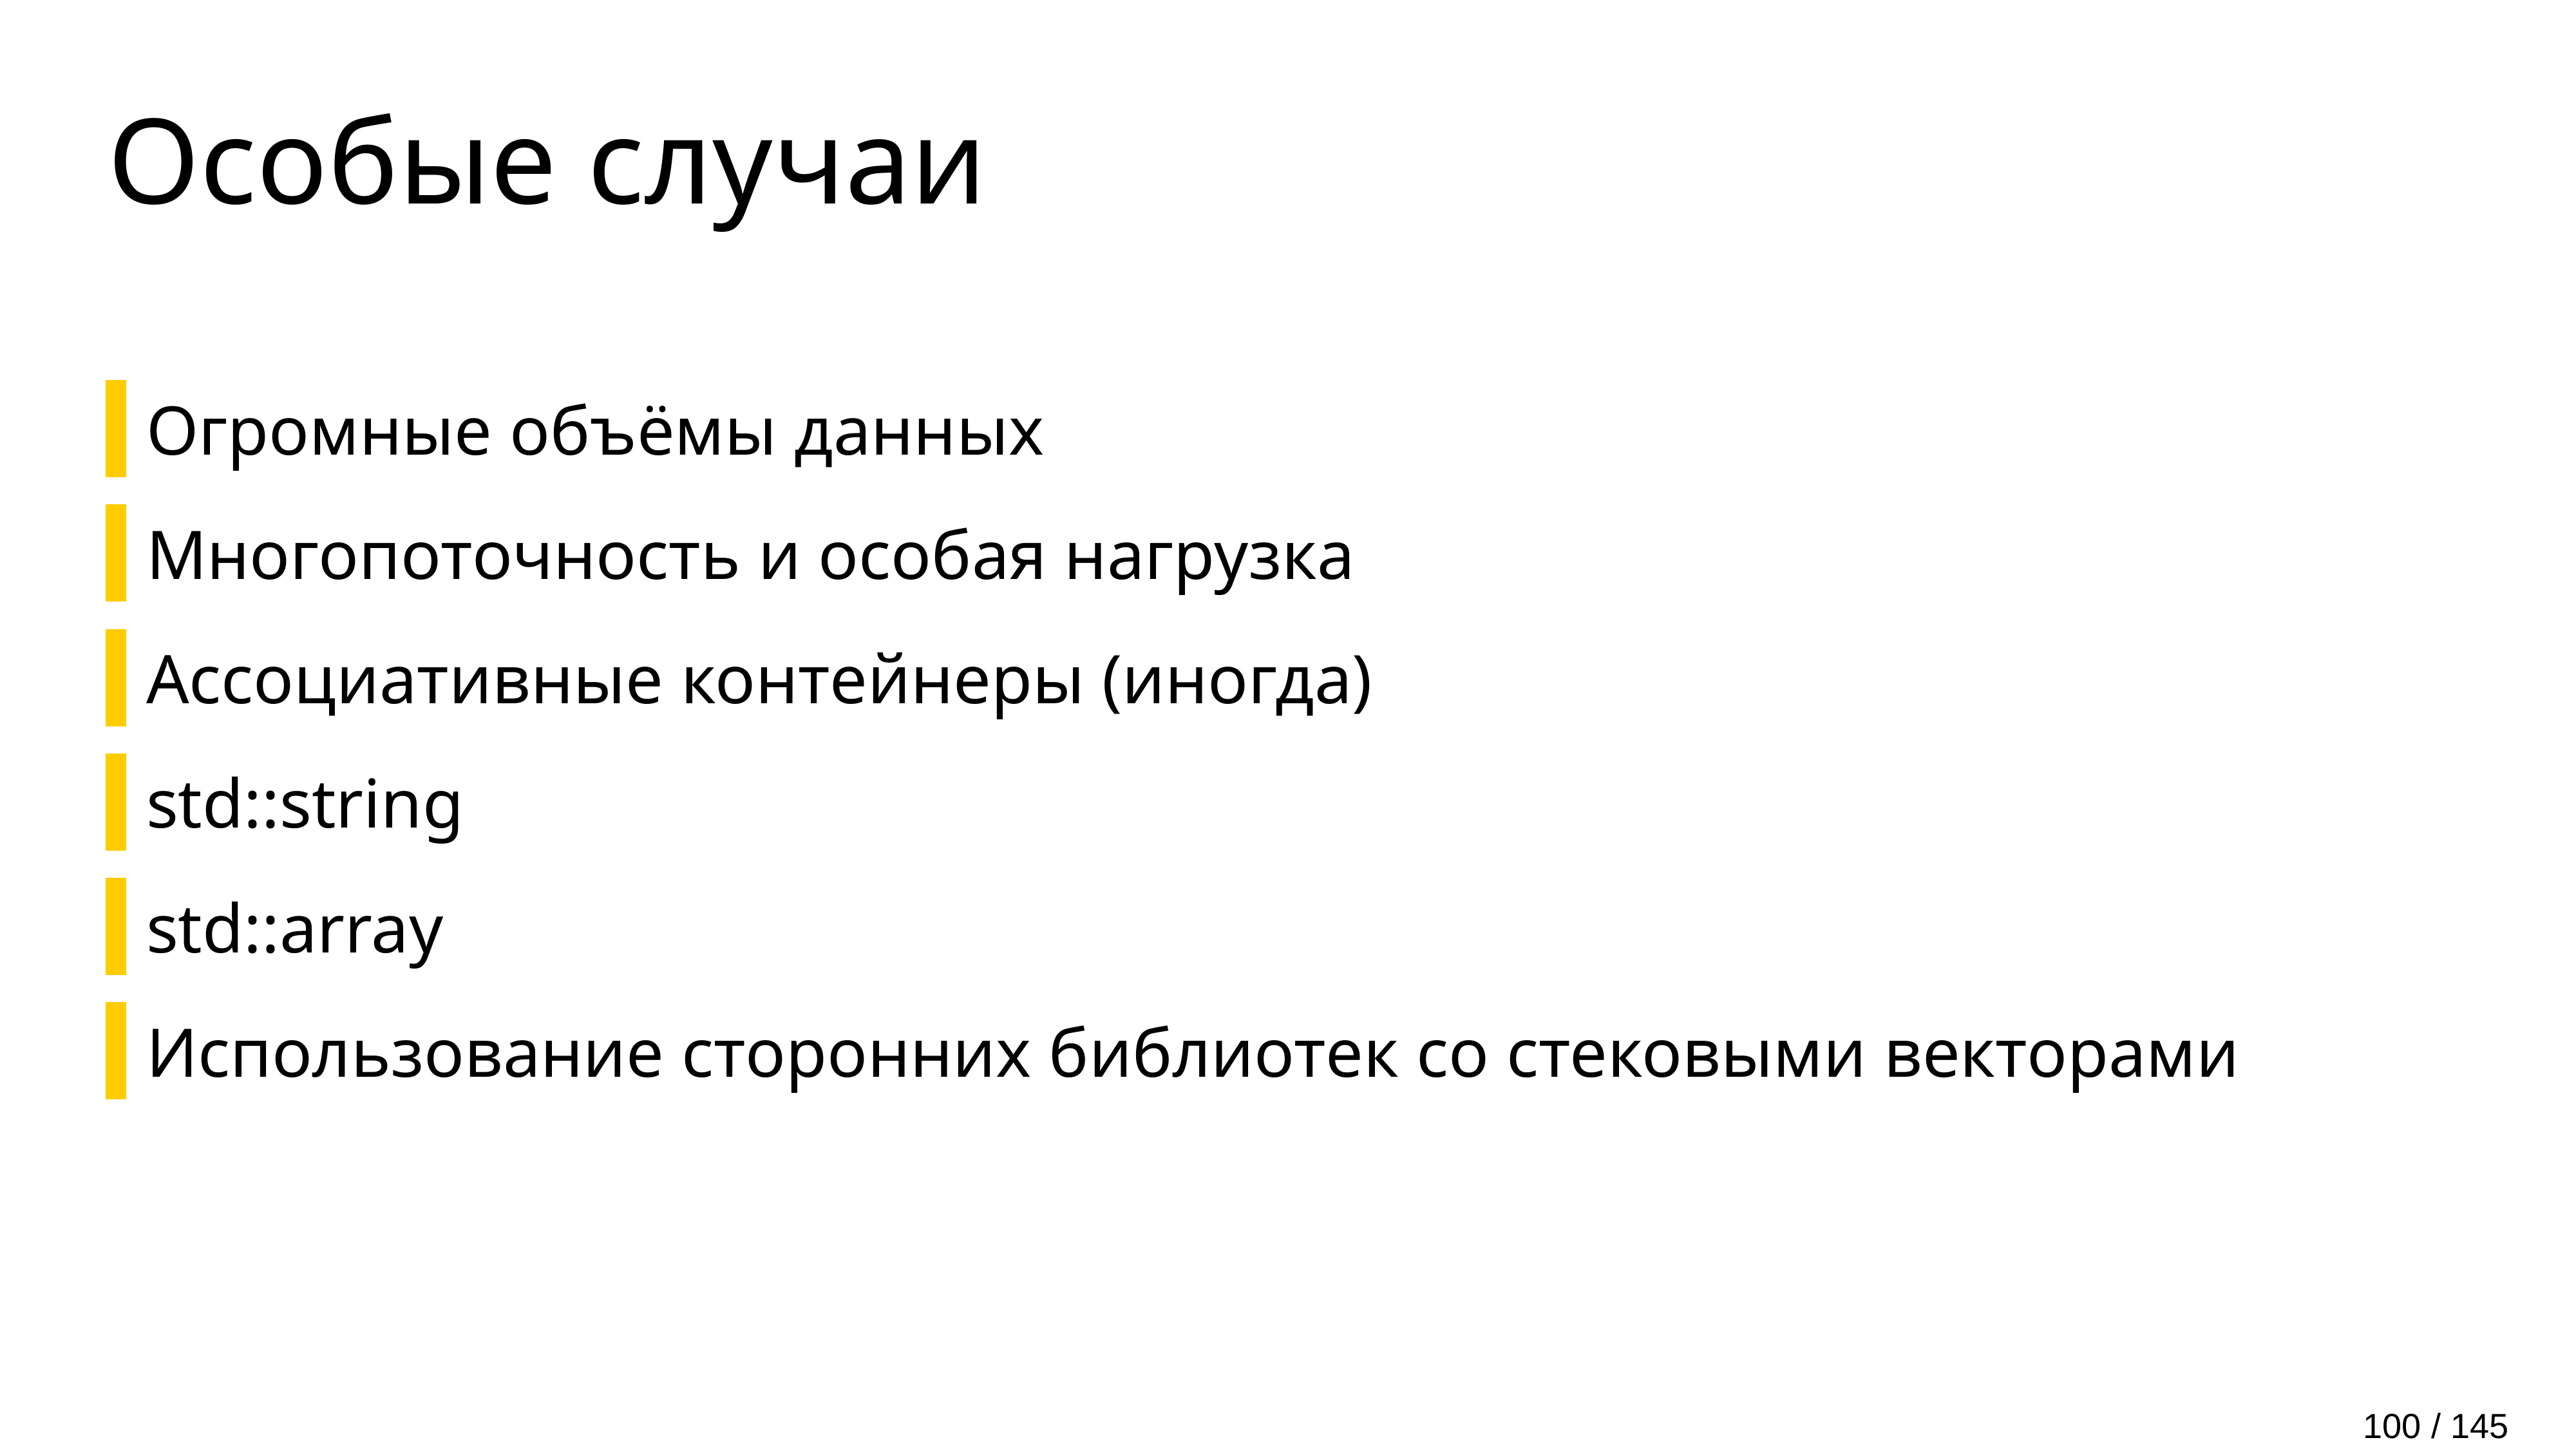

# Особые случаи
 Огромные объёмы данных
 Многопоточность и особая нагрузка
 Ассоциативные контейнеры (иногда)
 std::string
 std::array
 Использование сторонних библиотек со стековыми векторами